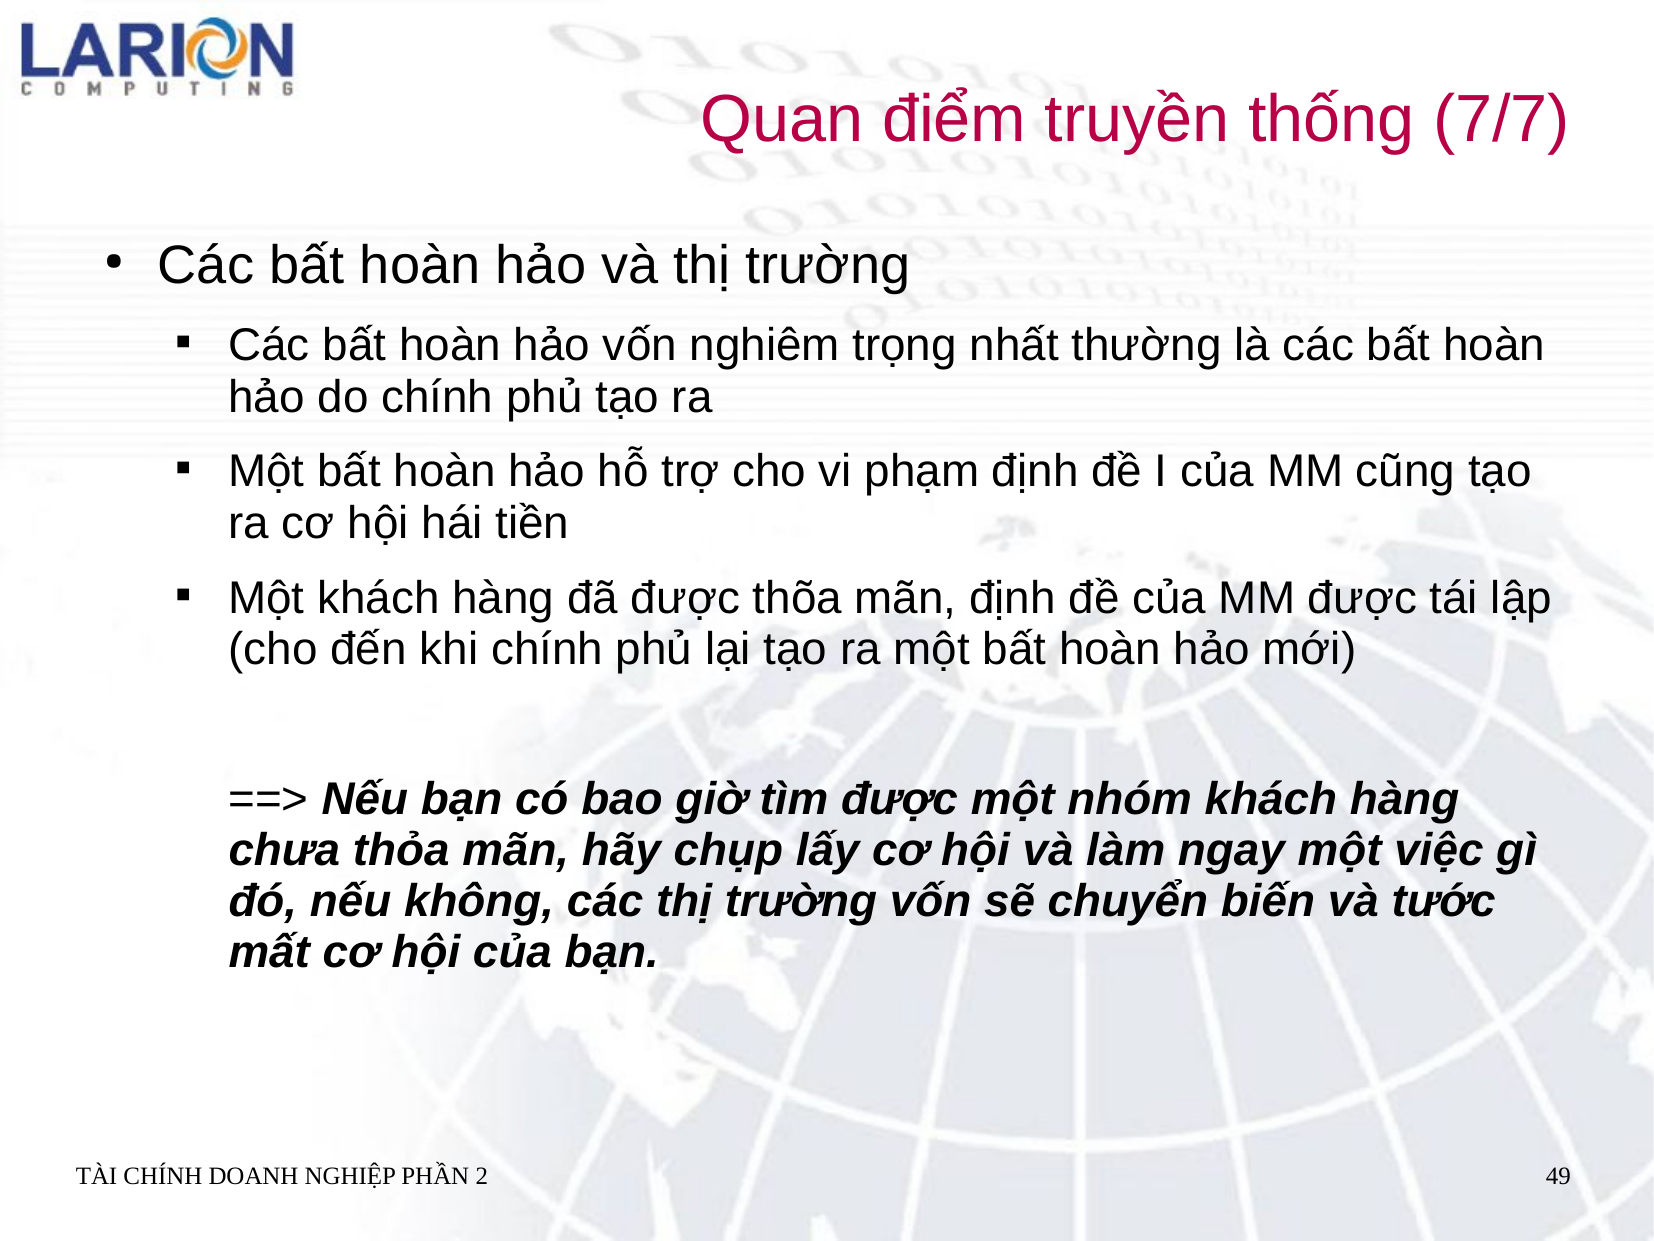

# Quan điểm truyền thống (7/7)
Các bất hoàn hảo và thị trường
Các bất hoàn hảo vốn nghiêm trọng nhất thường là các bất hoàn hảo do chính phủ tạo ra
Một bất hoàn hảo hỗ trợ cho vi phạm định đề I của MM cũng tạo ra cơ hội hái tiền
Một khách hàng đã được thõa mãn, định đề của MM được tái lập (cho đến khi chính phủ lại tạo ra một bất hoàn hảo mới)
==> Nếu bạn có bao giờ tìm được một nhóm khách hàng chưa thỏa mãn, hãy chụp lấy cơ hội và làm ngay một việc gì đó, nếu không, các thị trường vốn sẽ chuyển biến và tước mất cơ hội của bạn.
TÀI CHÍNH DOANH NGHIỆP PHẦN 2
49